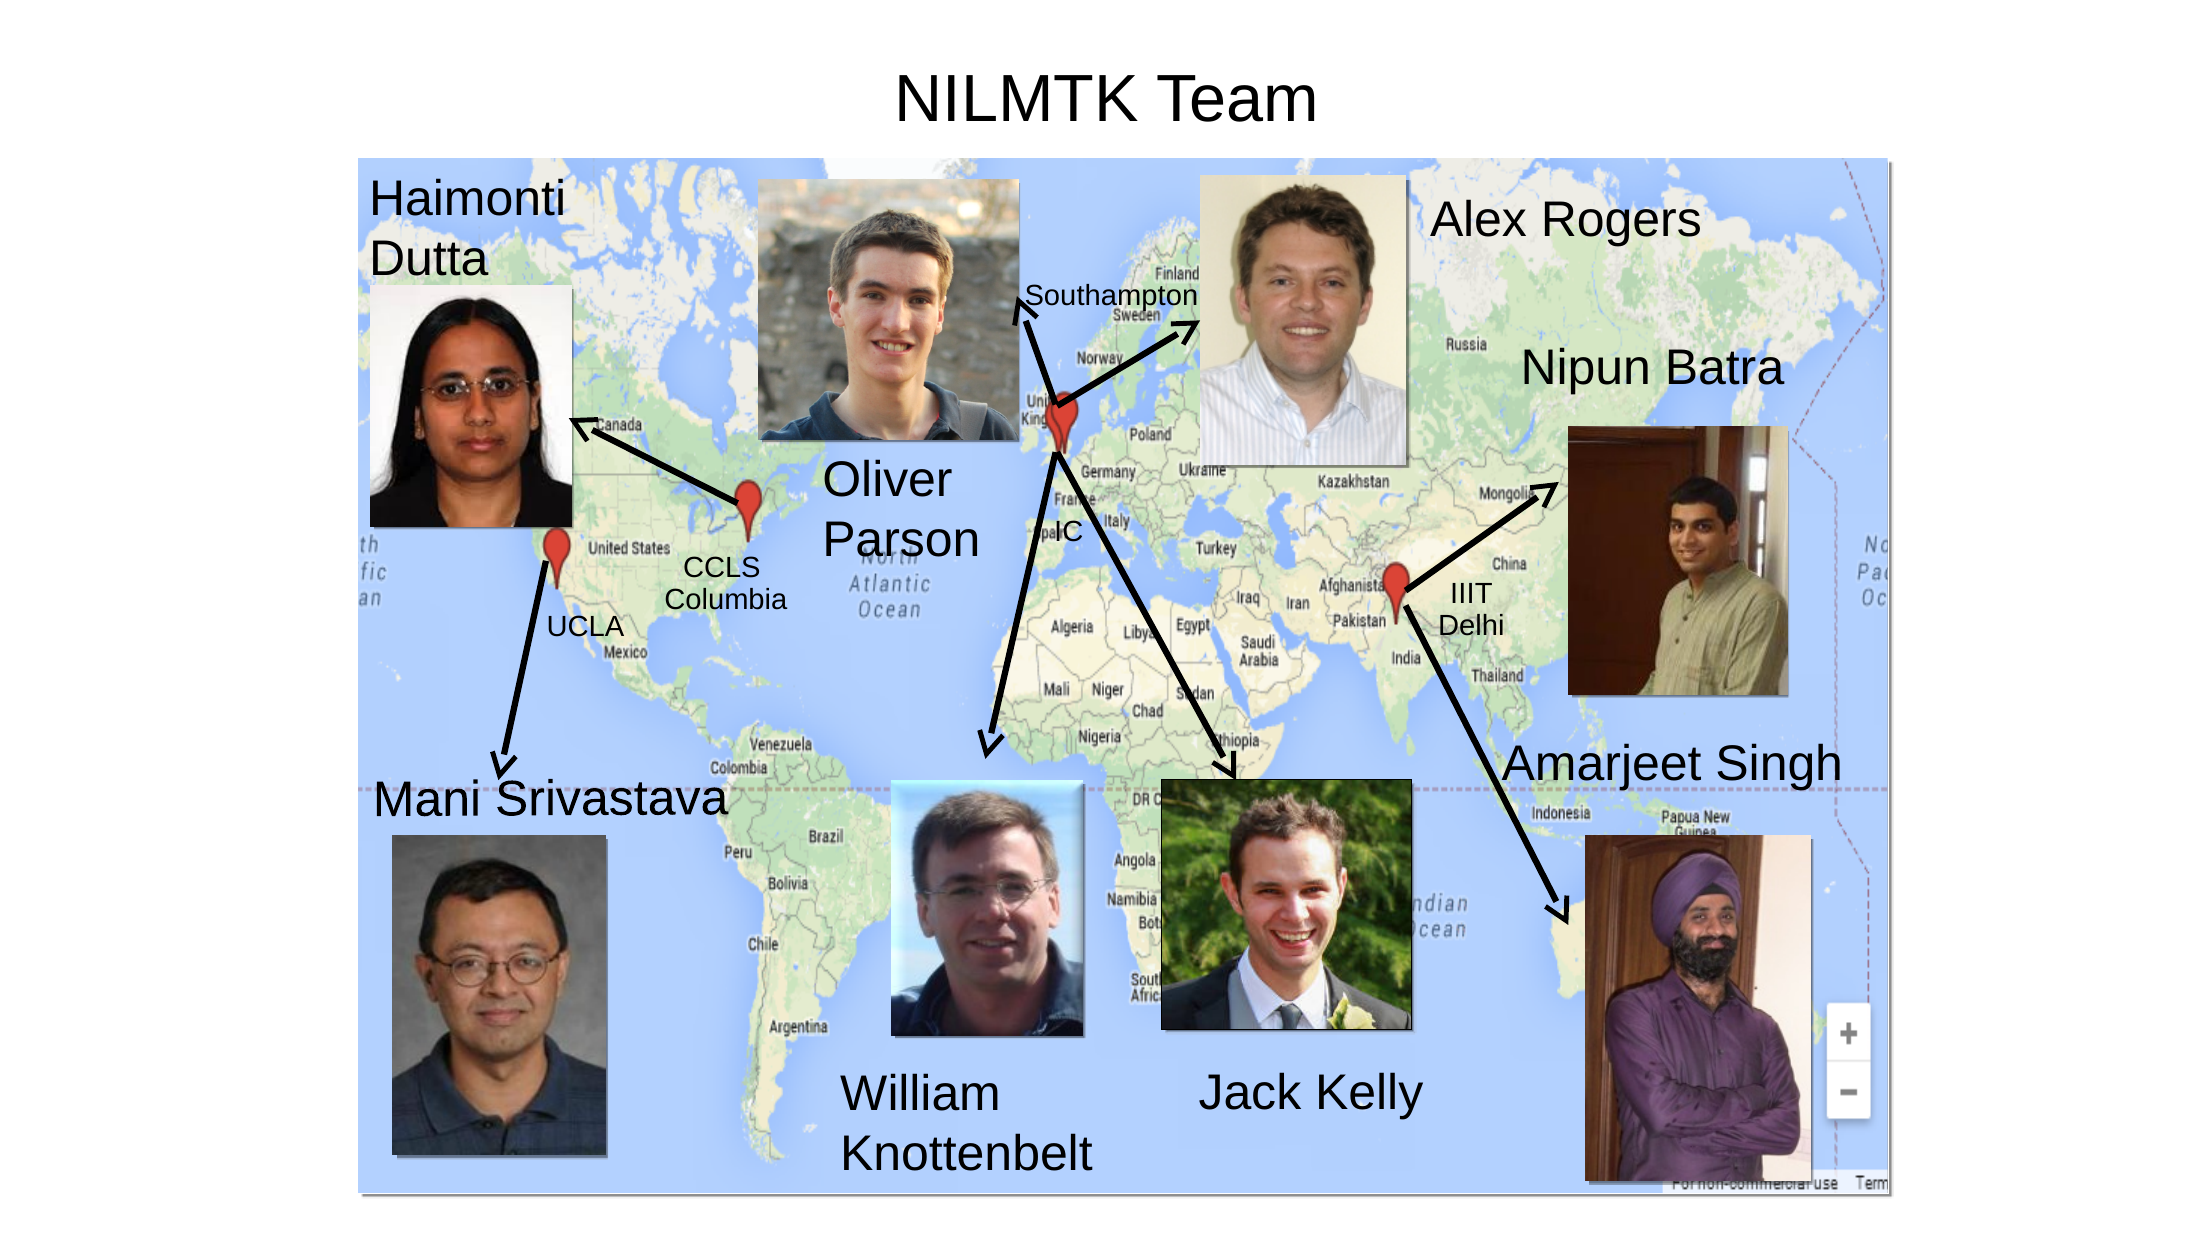

NILMTK Team
Haimonti
Dutta
Alex Rogers
Southampton
Nipun Batra
#
Oliver
Parson
IC
CCLS
Columbia
IIIT
Delhi
UCLA
Amarjeet Singh
Mani Srivastava
Jack Kelly
William
Knottenbelt